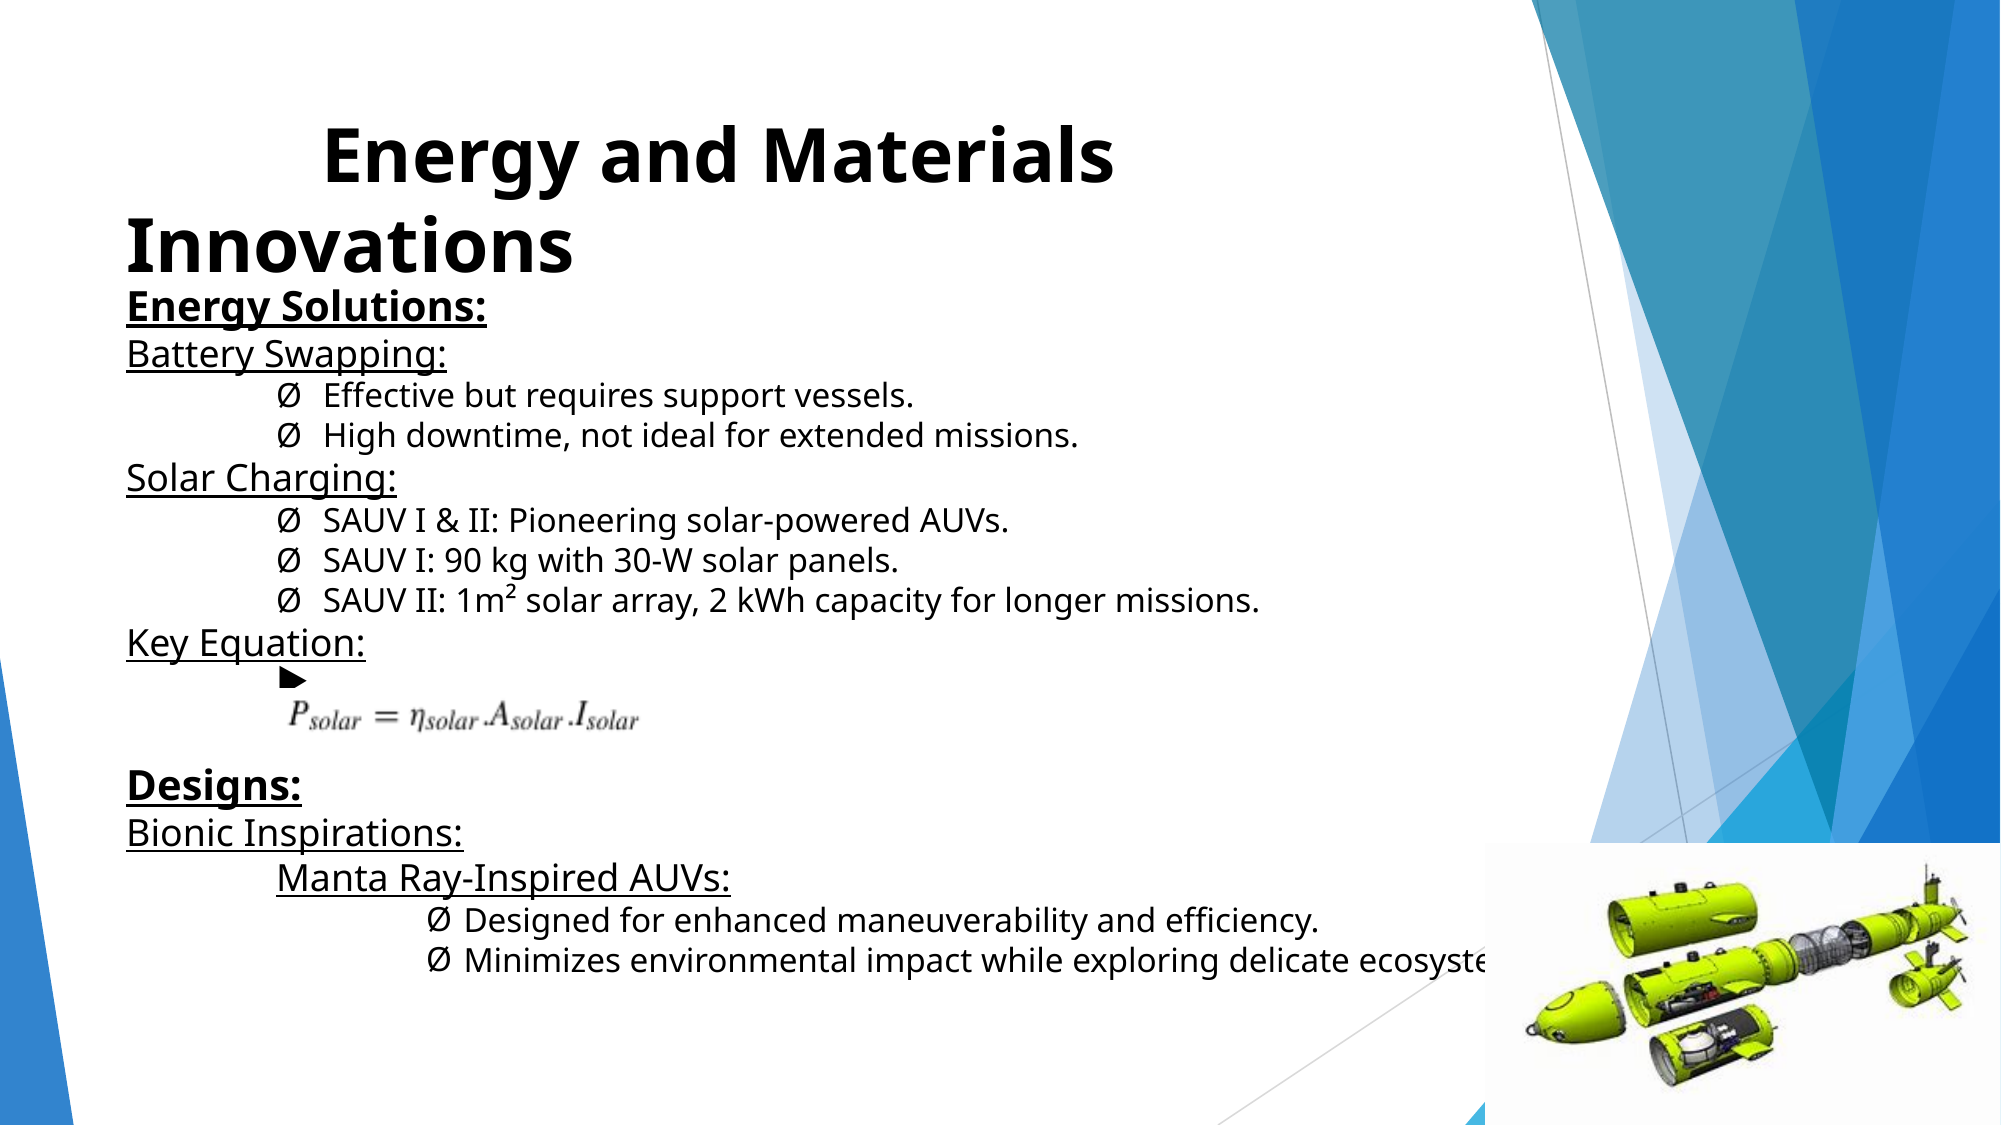

# Energy and Materials Innovations
Energy Solutions:
Battery Swapping:
Effective but requires support vessels.
High downtime, not ideal for extended missions.
Solar Charging:
SAUV I & II: Pioneering solar-powered AUVs.
SAUV I: 90 kg with 30-W solar panels.
SAUV II: 1m² solar array, 2 kWh capacity for longer missions.
Key Equation:
Designs:
Bionic Inspirations:
Manta Ray-Inspired AUVs:
Designed for enhanced maneuverability and efficiency.
Minimizes environmental impact while exploring delicate ecosystems.